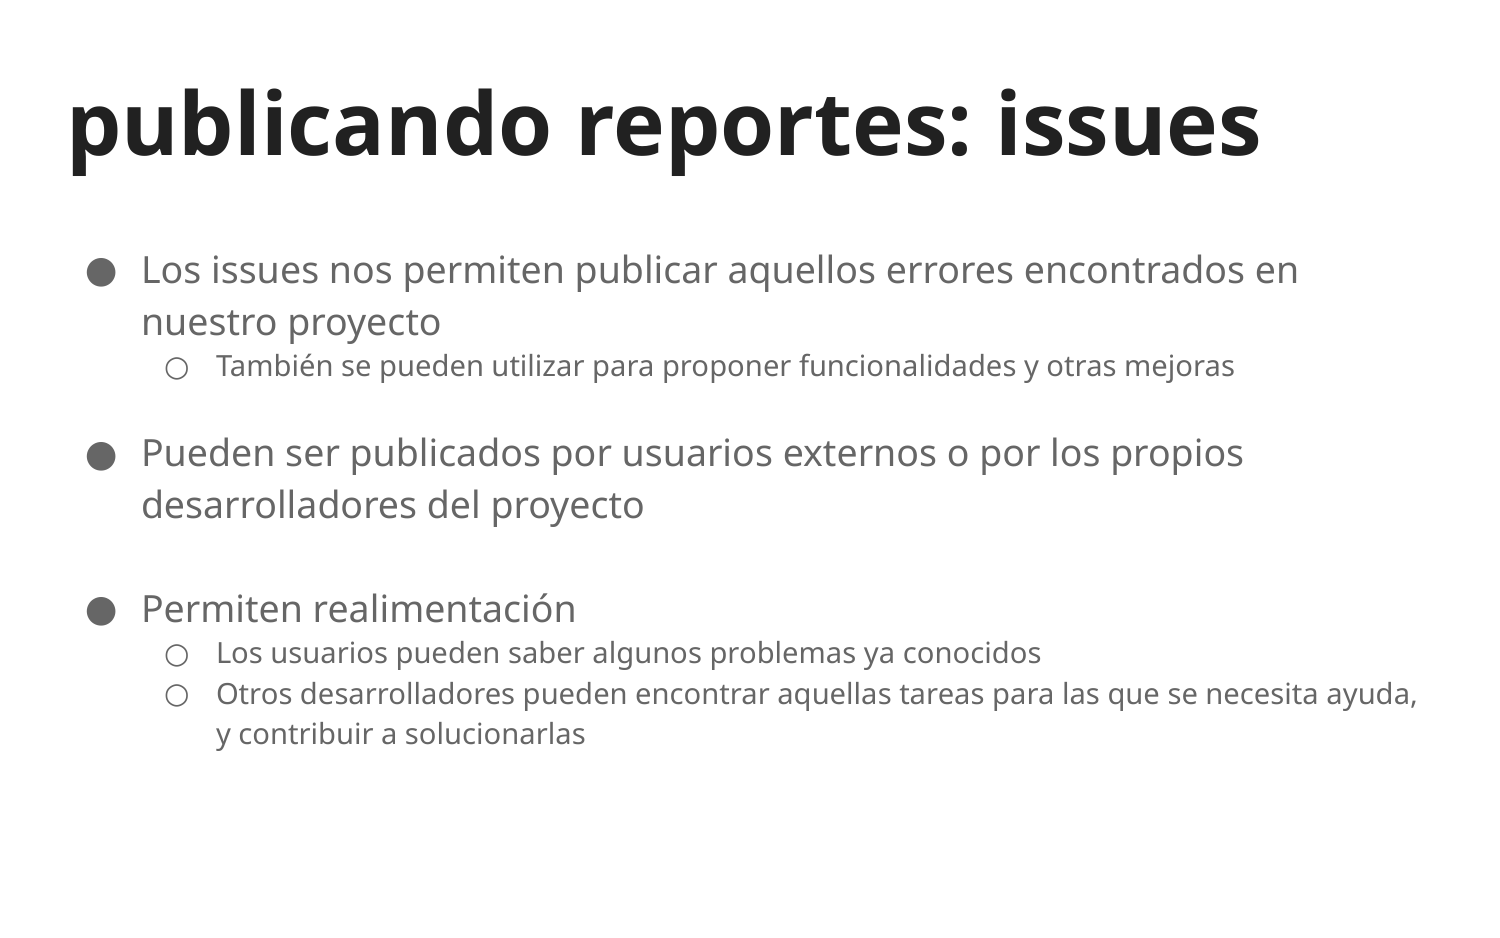

# publicando reportes: issues
Los issues nos permiten publicar aquellos errores encontrados en nuestro proyecto
También se pueden utilizar para proponer funcionalidades y otras mejoras
Pueden ser publicados por usuarios externos o por los propios desarrolladores del proyecto
Permiten realimentación
Los usuarios pueden saber algunos problemas ya conocidos
Otros desarrolladores pueden encontrar aquellas tareas para las que se necesita ayuda, y contribuir a solucionarlas